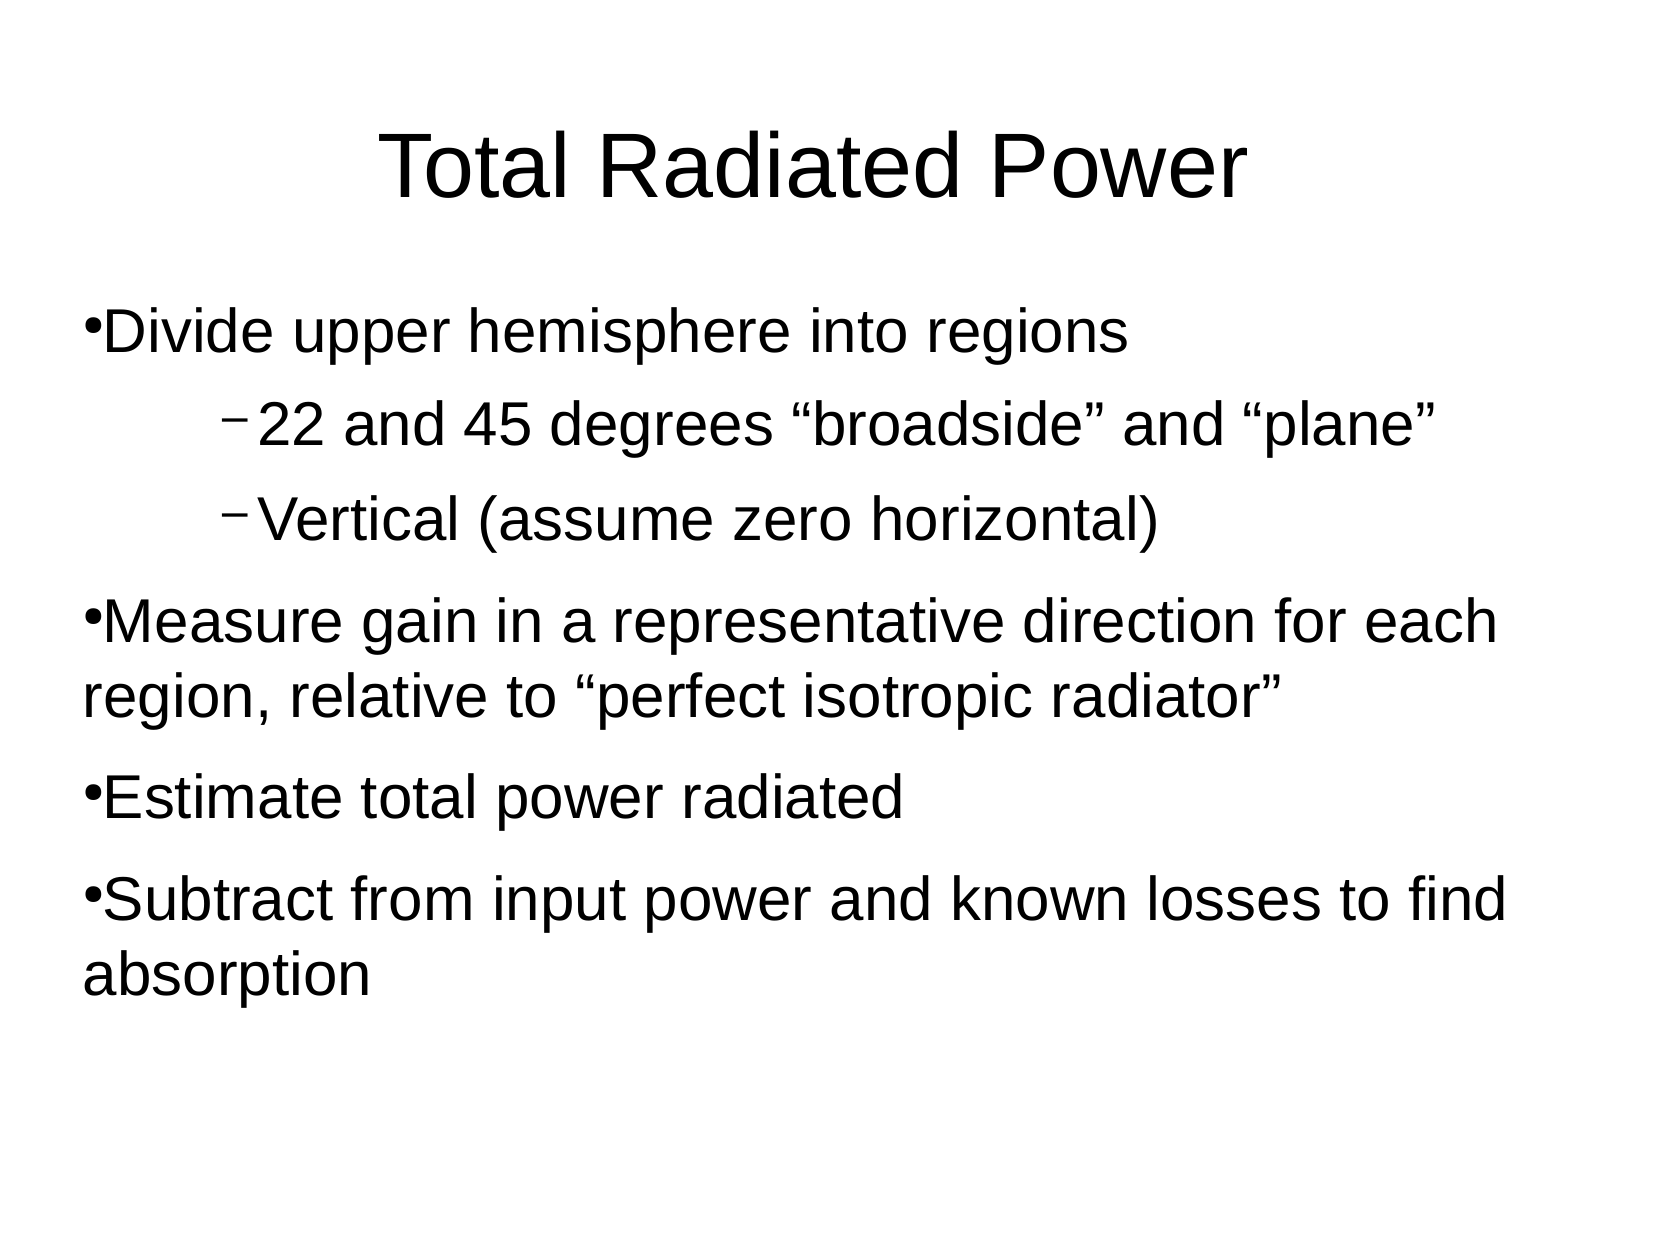

# Total Radiated Power
Divide upper hemisphere into regions
22 and 45 degrees “broadside” and “plane”
Vertical (assume zero horizontal)
Measure gain in a representative direction for each region, relative to “perfect isotropic radiator”
Estimate total power radiated
Subtract from input power and known losses to find absorption